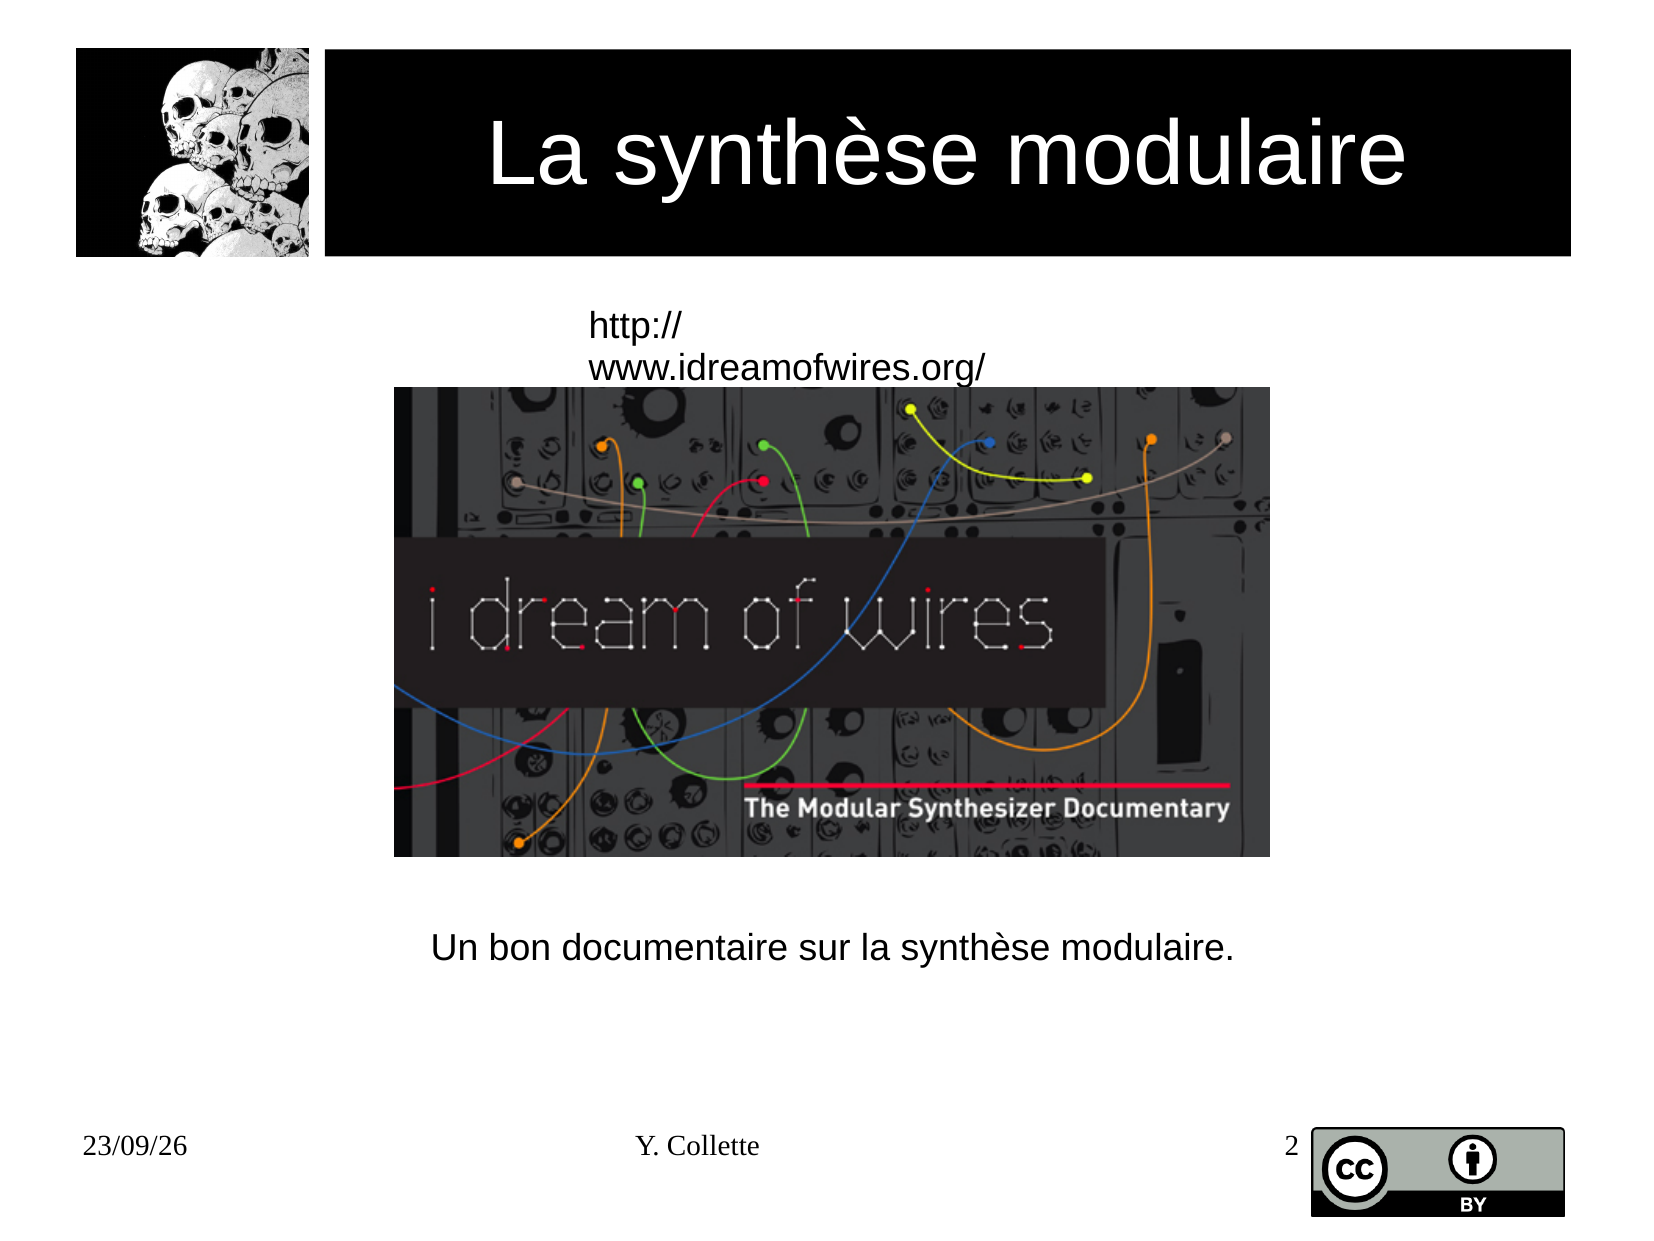

# La synthèse modulaire
http://www.idreamofwires.org/
Un bon documentaire sur la synthèse modulaire.
Y. Collette
2